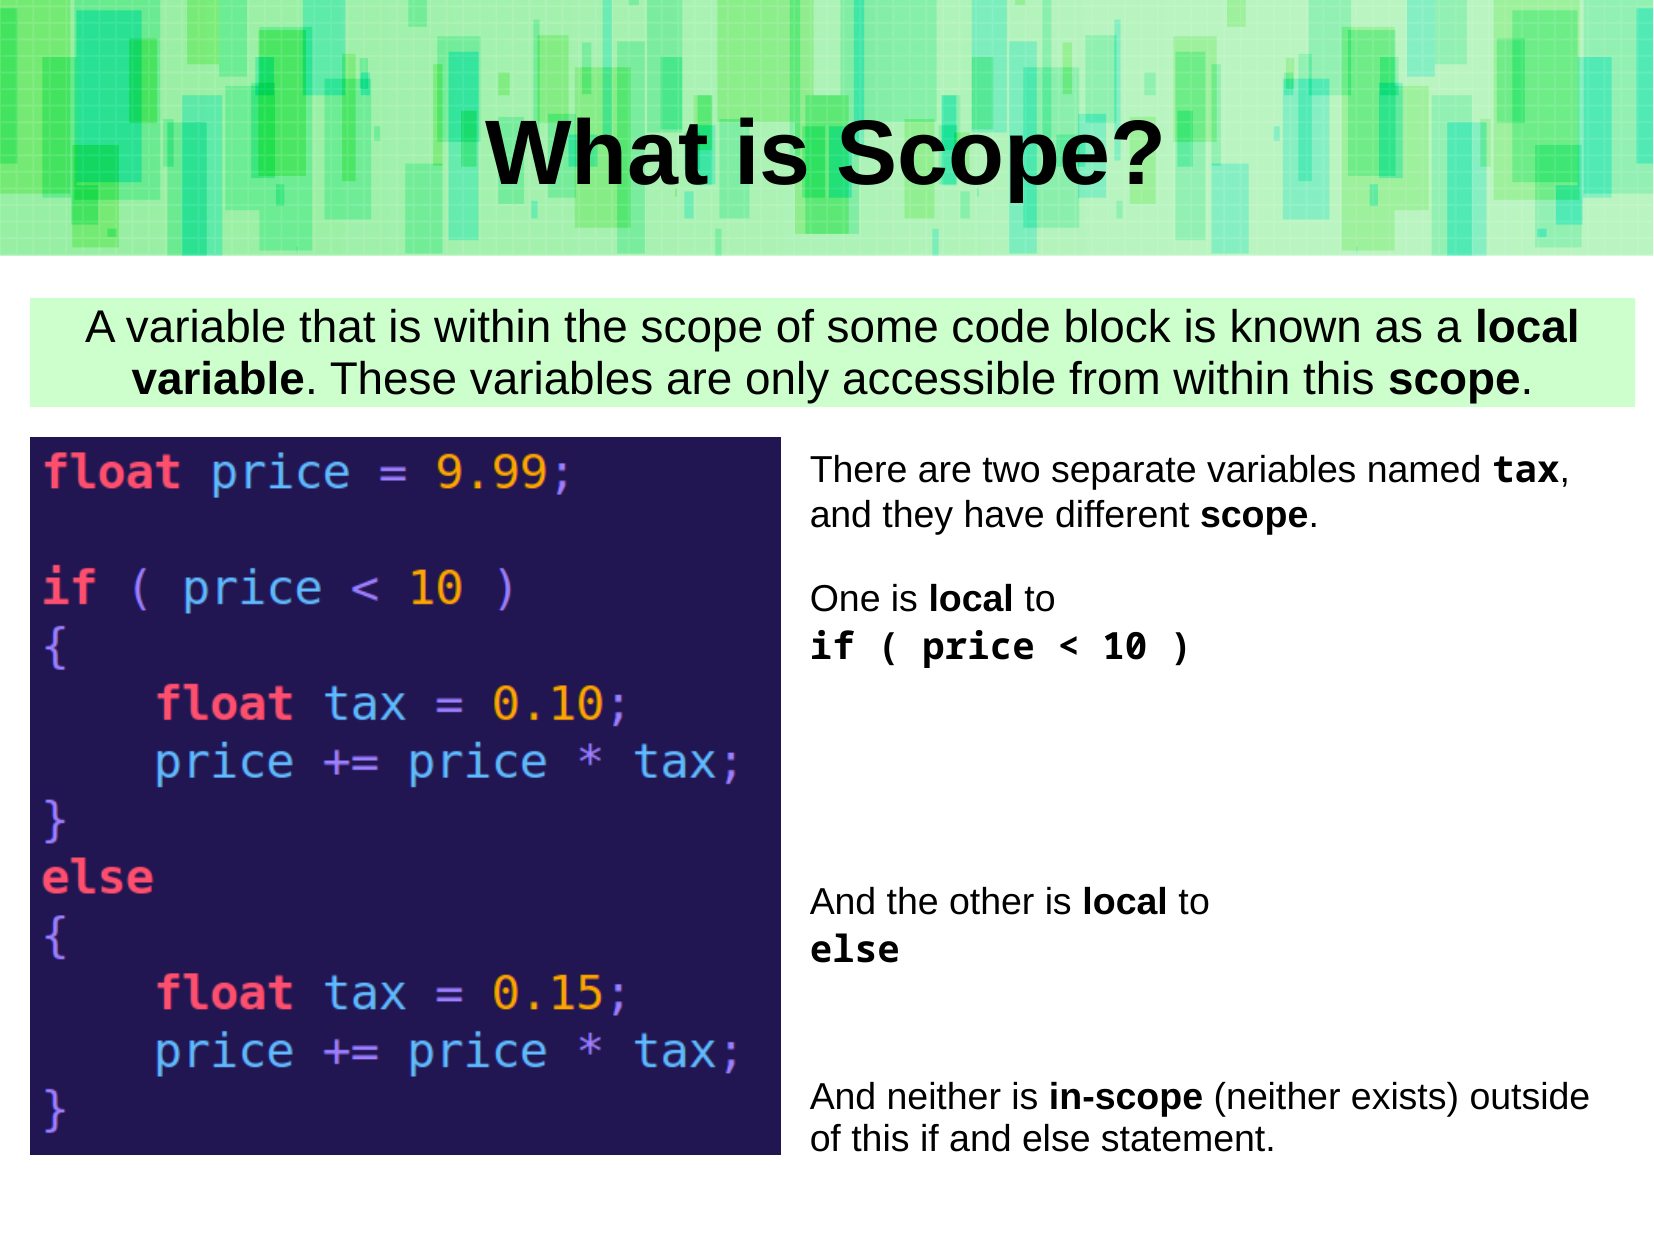

# What is Scope?
A variable that is within the scope of some code block is known as a local variable. These variables are only accessible from within this scope.
There are two separate variables named tax, and they have different scope.
One is local to
if ( price < 10 )
And the other is local to
else
And neither is in-scope (neither exists) outside of this if and else statement.